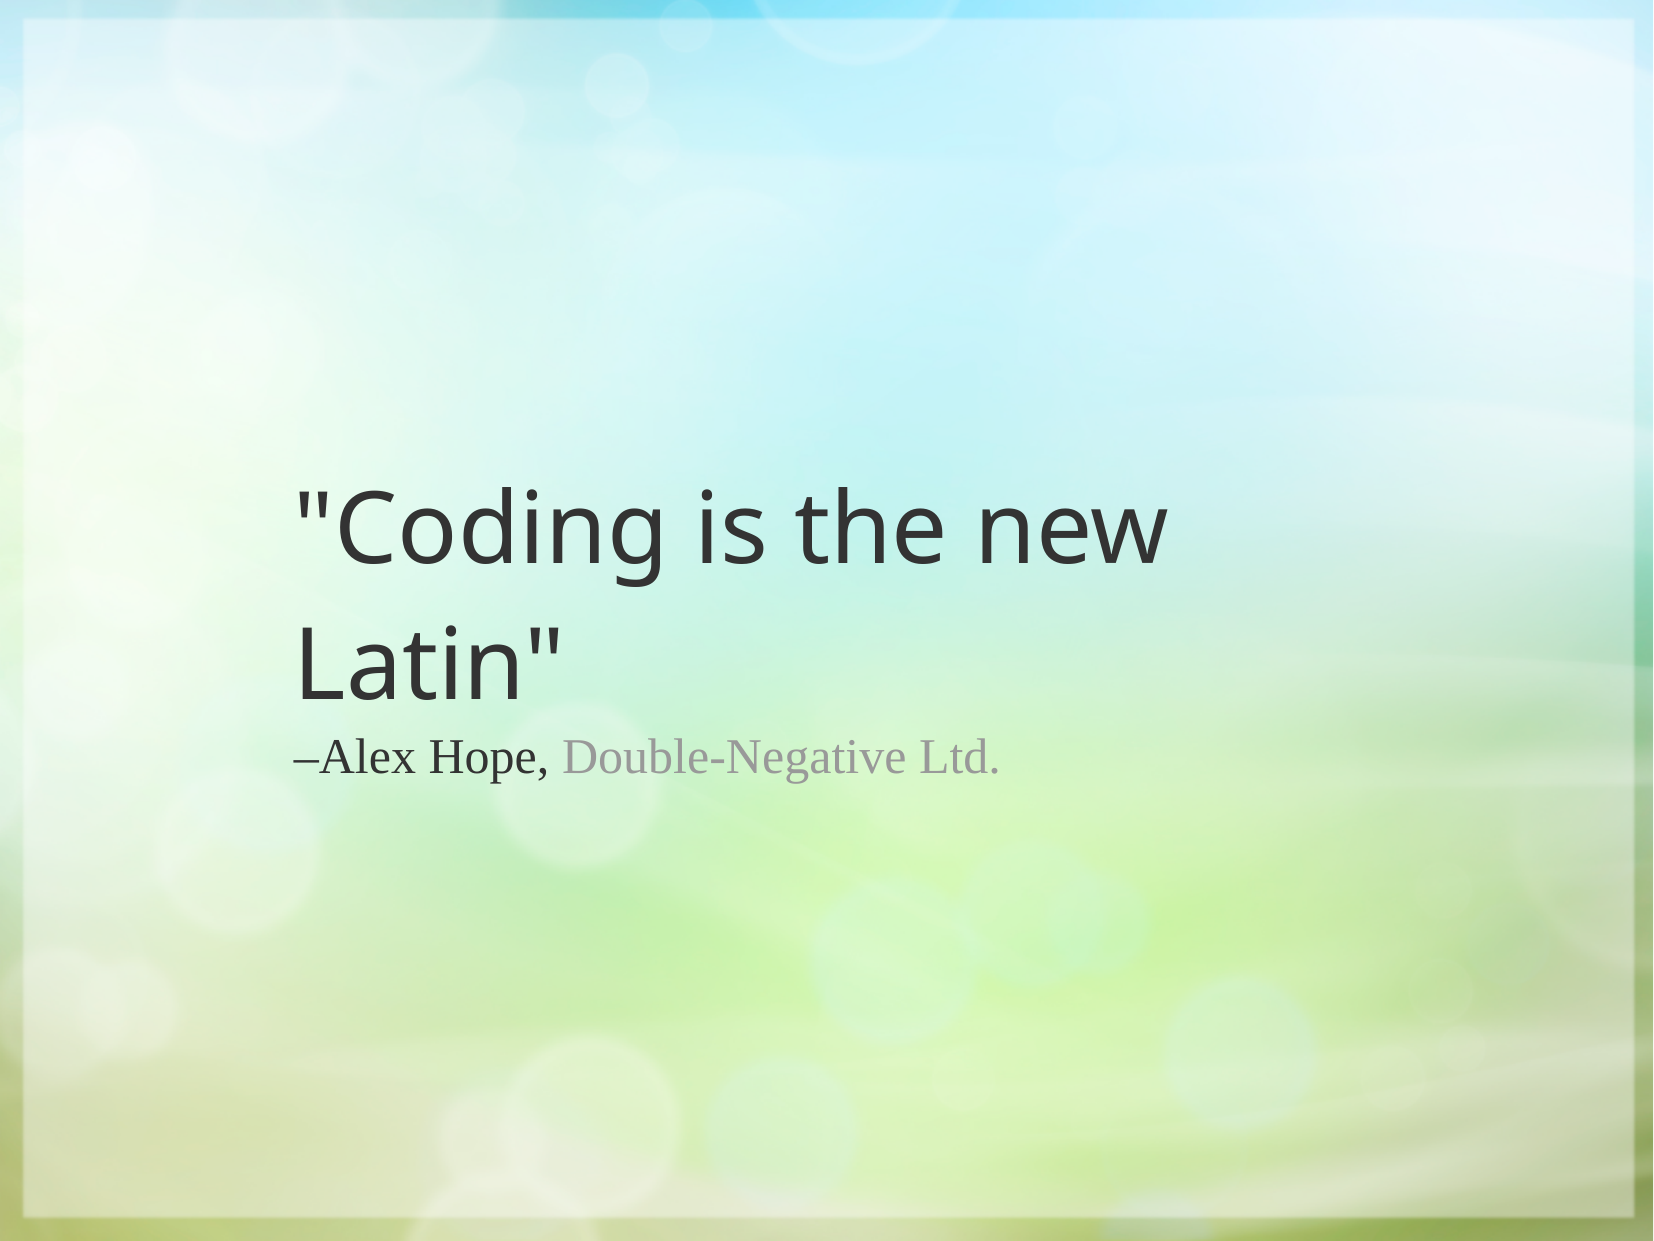

# "Coding is the new Latin"
–Alex Hope, Double-Negative Ltd.